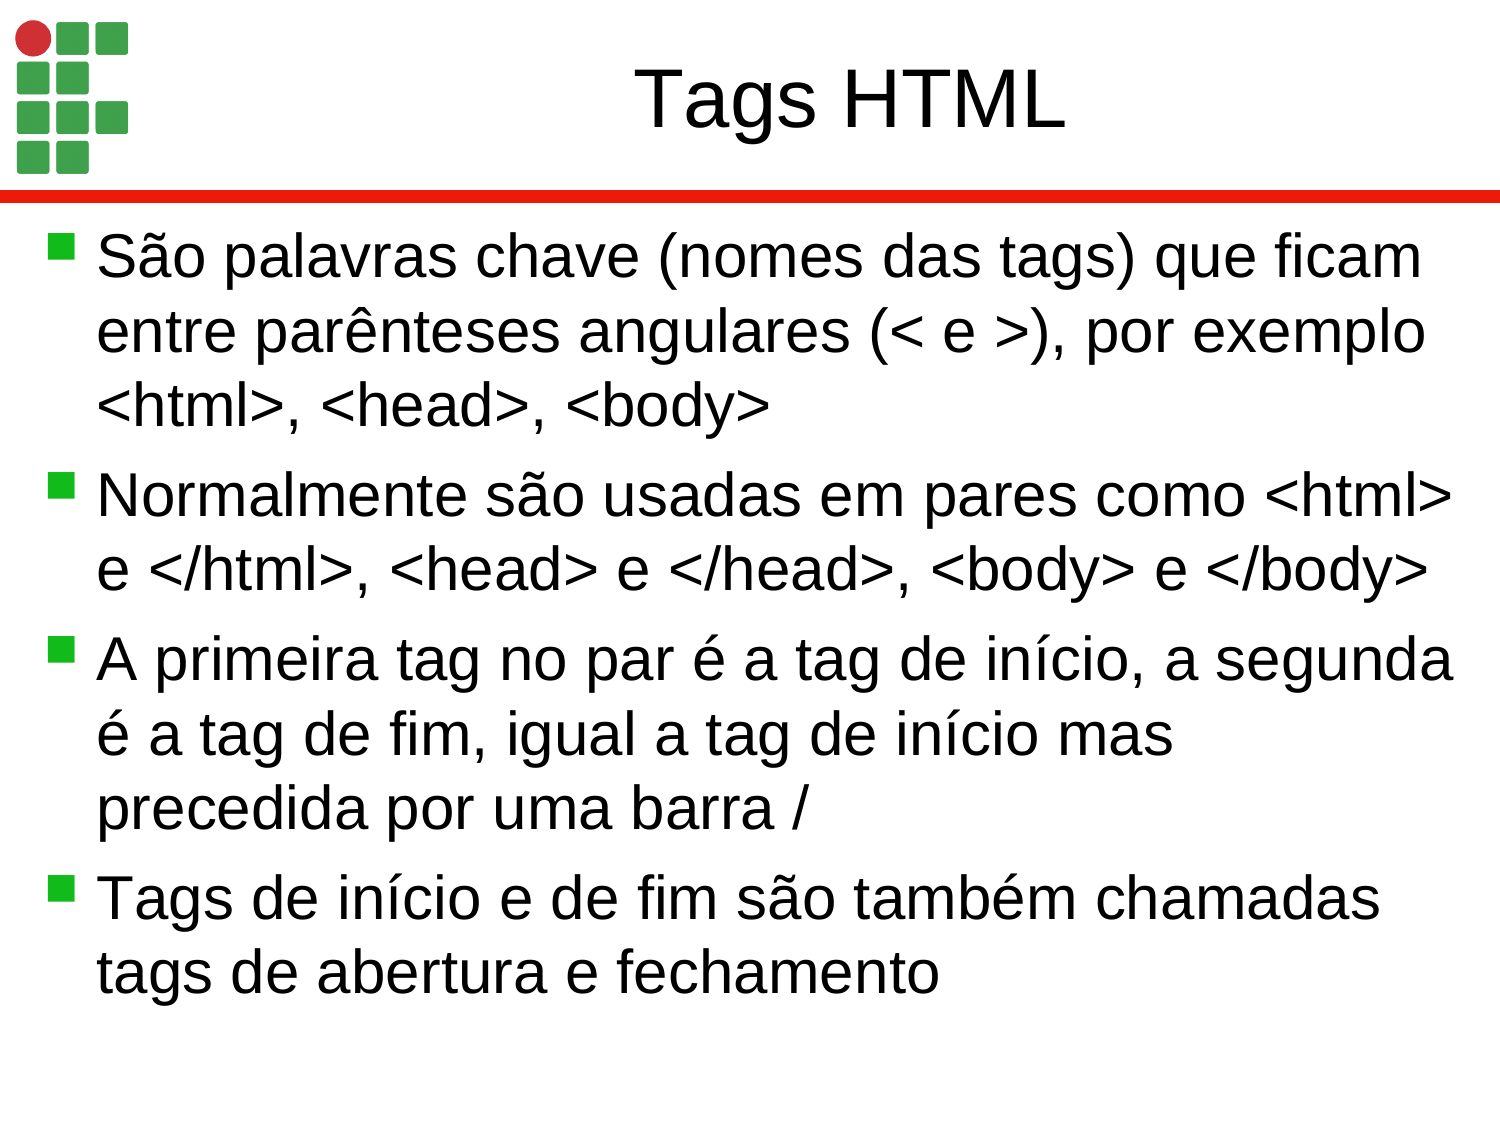

# Tags HTML
São palavras chave (nomes das tags) que ficam entre parênteses angulares (< e >), por exemplo <html>, <head>, <body>
Normalmente são usadas em pares como <html> e </html>, <head> e </head>, <body> e </body>
A primeira tag no par é a tag de início, a segunda é a tag de fim, igual a tag de início mas precedida por uma barra /
Tags de início e de fim são também chamadas tags de abertura e fechamento